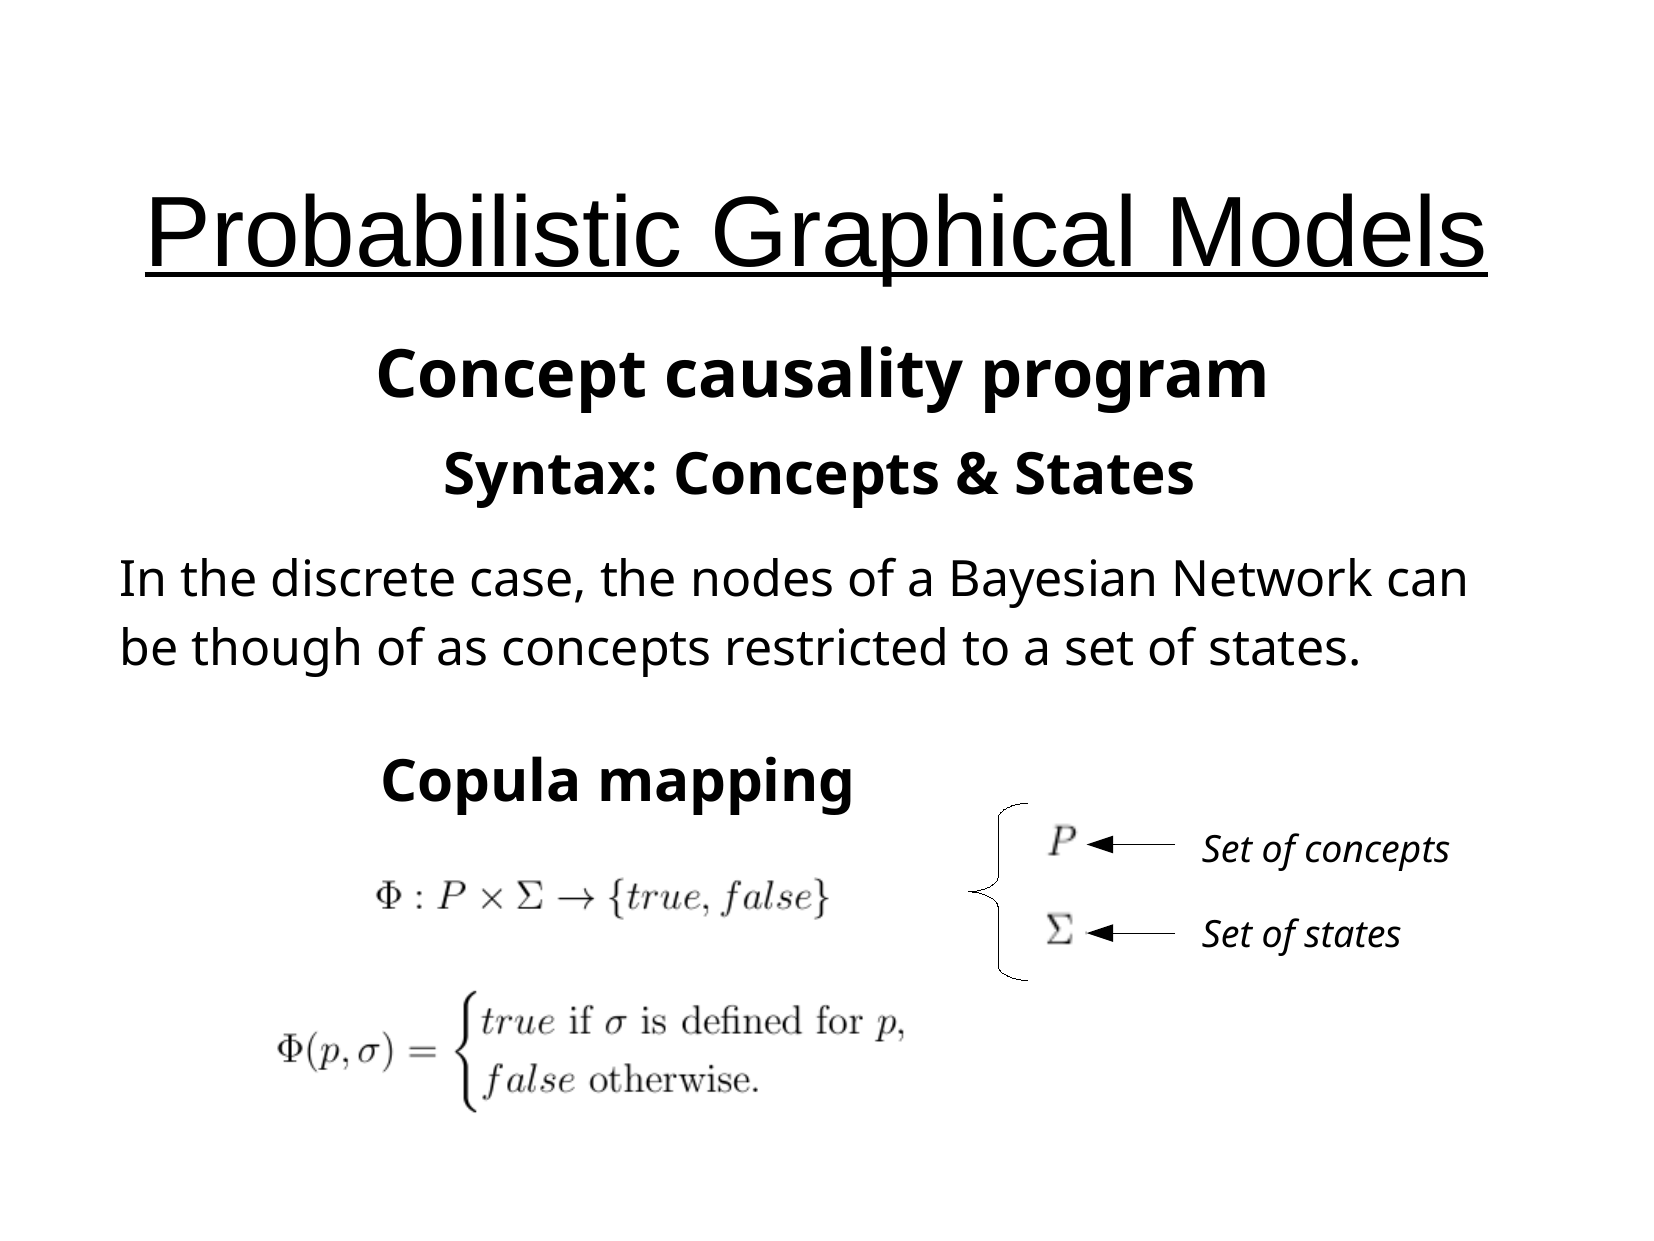

Probabilistic Graphical Models
Concept causality program
Syntax: Concepts & States
In the discrete case, the nodes of a Bayesian Network can be though of as concepts restricted to a set of states.
Copula mapping
Set of concepts
Set of states